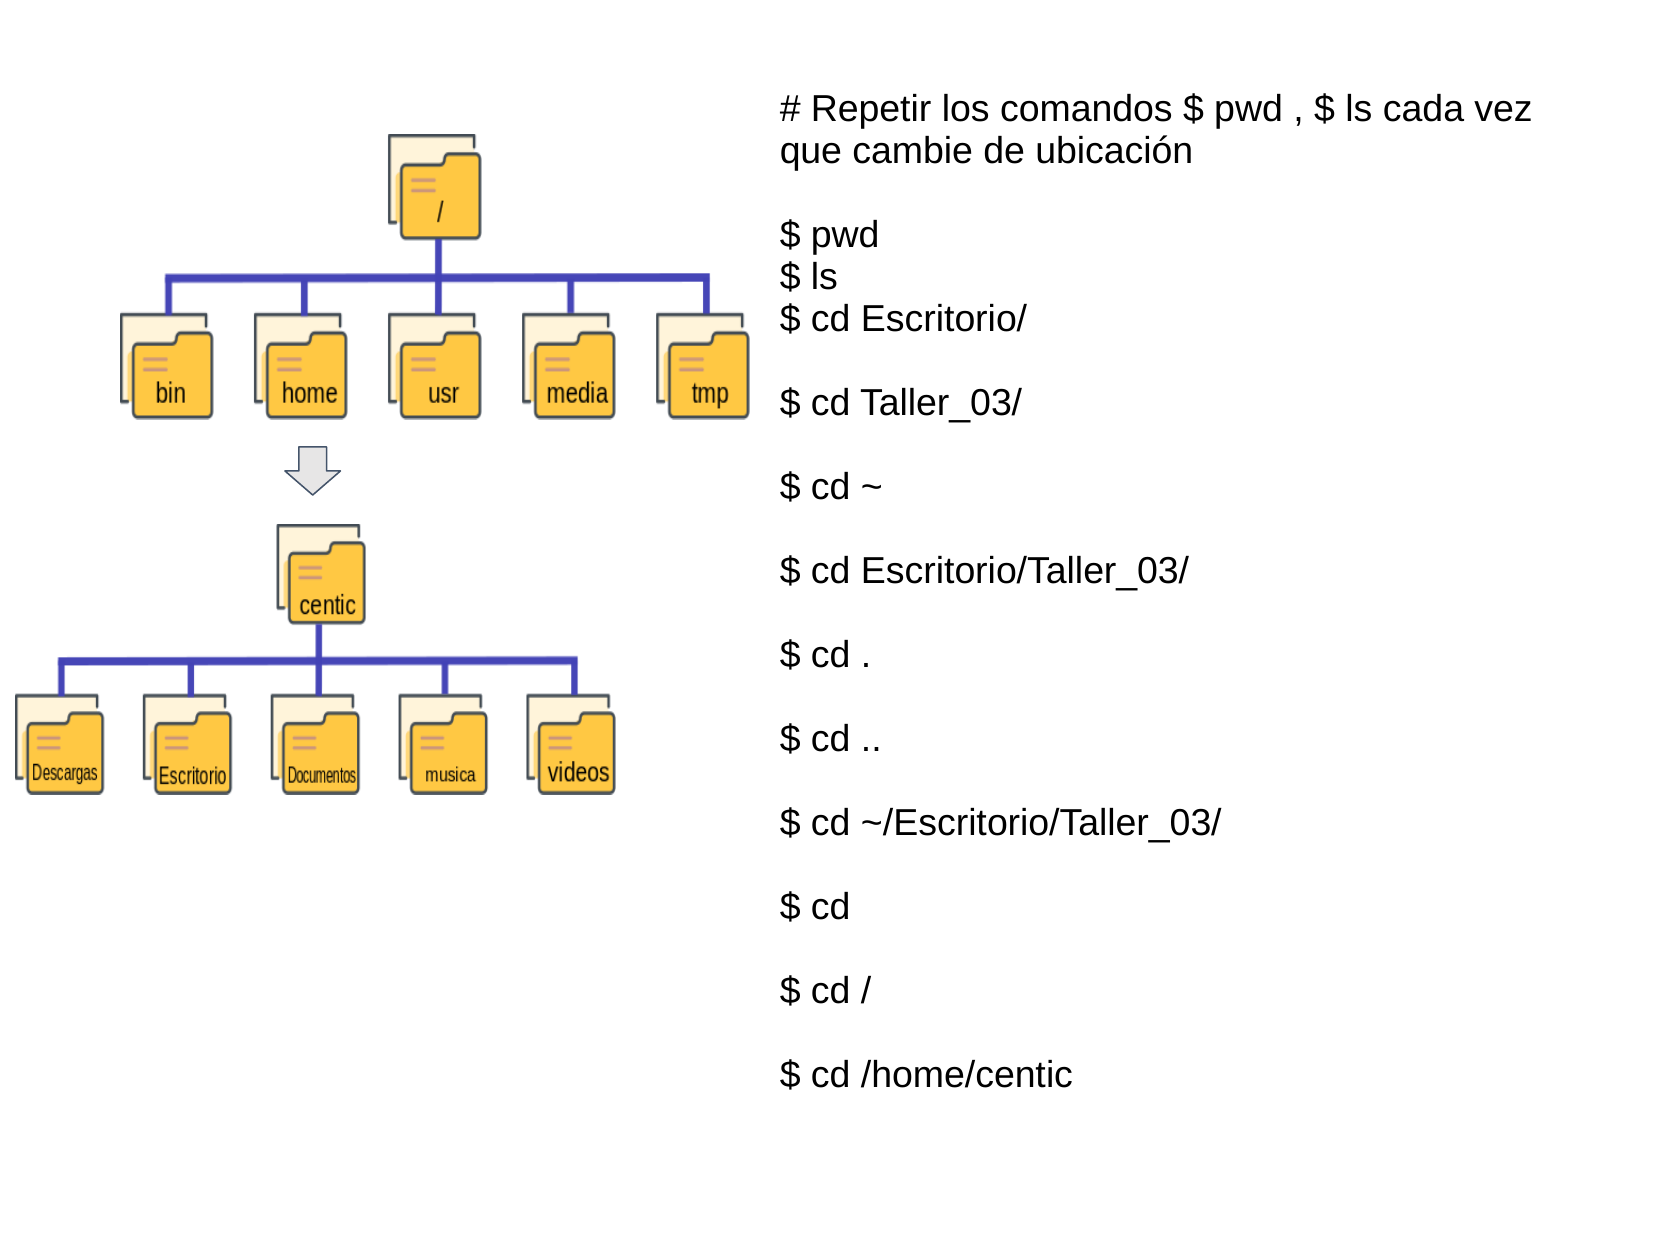

# Repetir los comandos $ pwd , $ ls cada vez que cambie de ubicación
$ pwd
$ ls
$ cd Escritorio/
$ cd Taller_03/
$ cd ~
$ cd Escritorio/Taller_03/
$ cd .
$ cd ..
$ cd ~/Escritorio/Taller_03/
$ cd
$ cd /
$ cd /home/centic